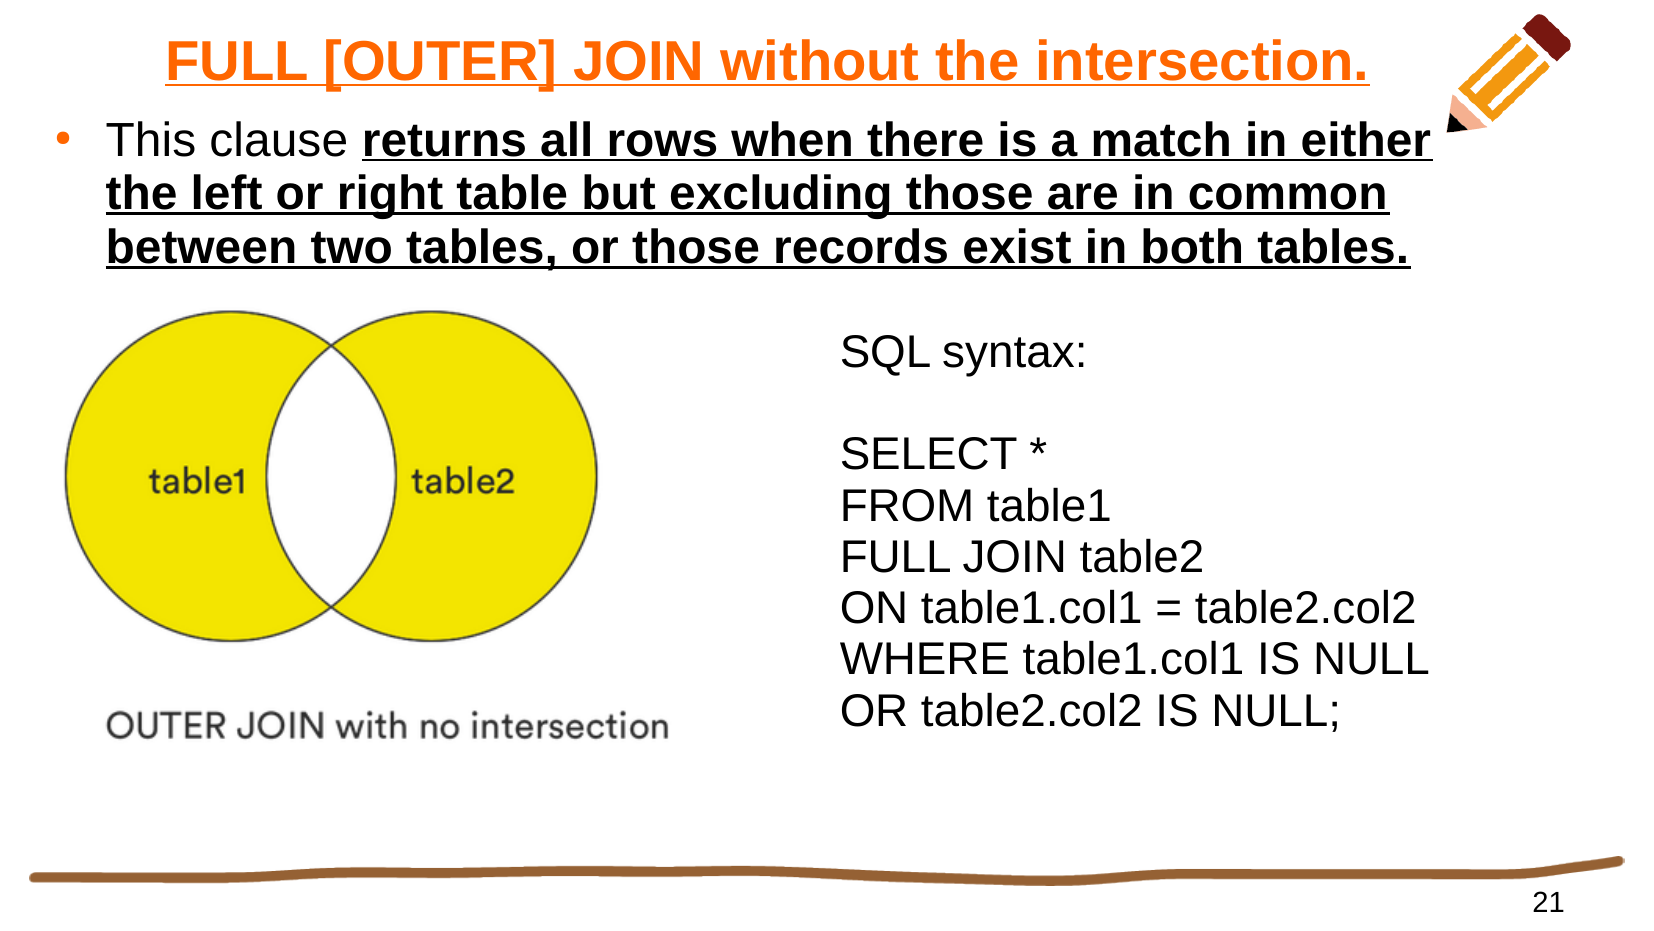

# FULL [OUTER] JOIN without the intersection.
This clause returns all rows when there is a match in either the left or right table but excluding those are in common between two tables, or those records exist in both tables.
SQL syntax:
SELECT *
FROM table1
FULL JOIN table2
ON table1.col1 = table2.col2
WHERE table1.col1 IS NULL
OR table2.col2 IS NULL;
21